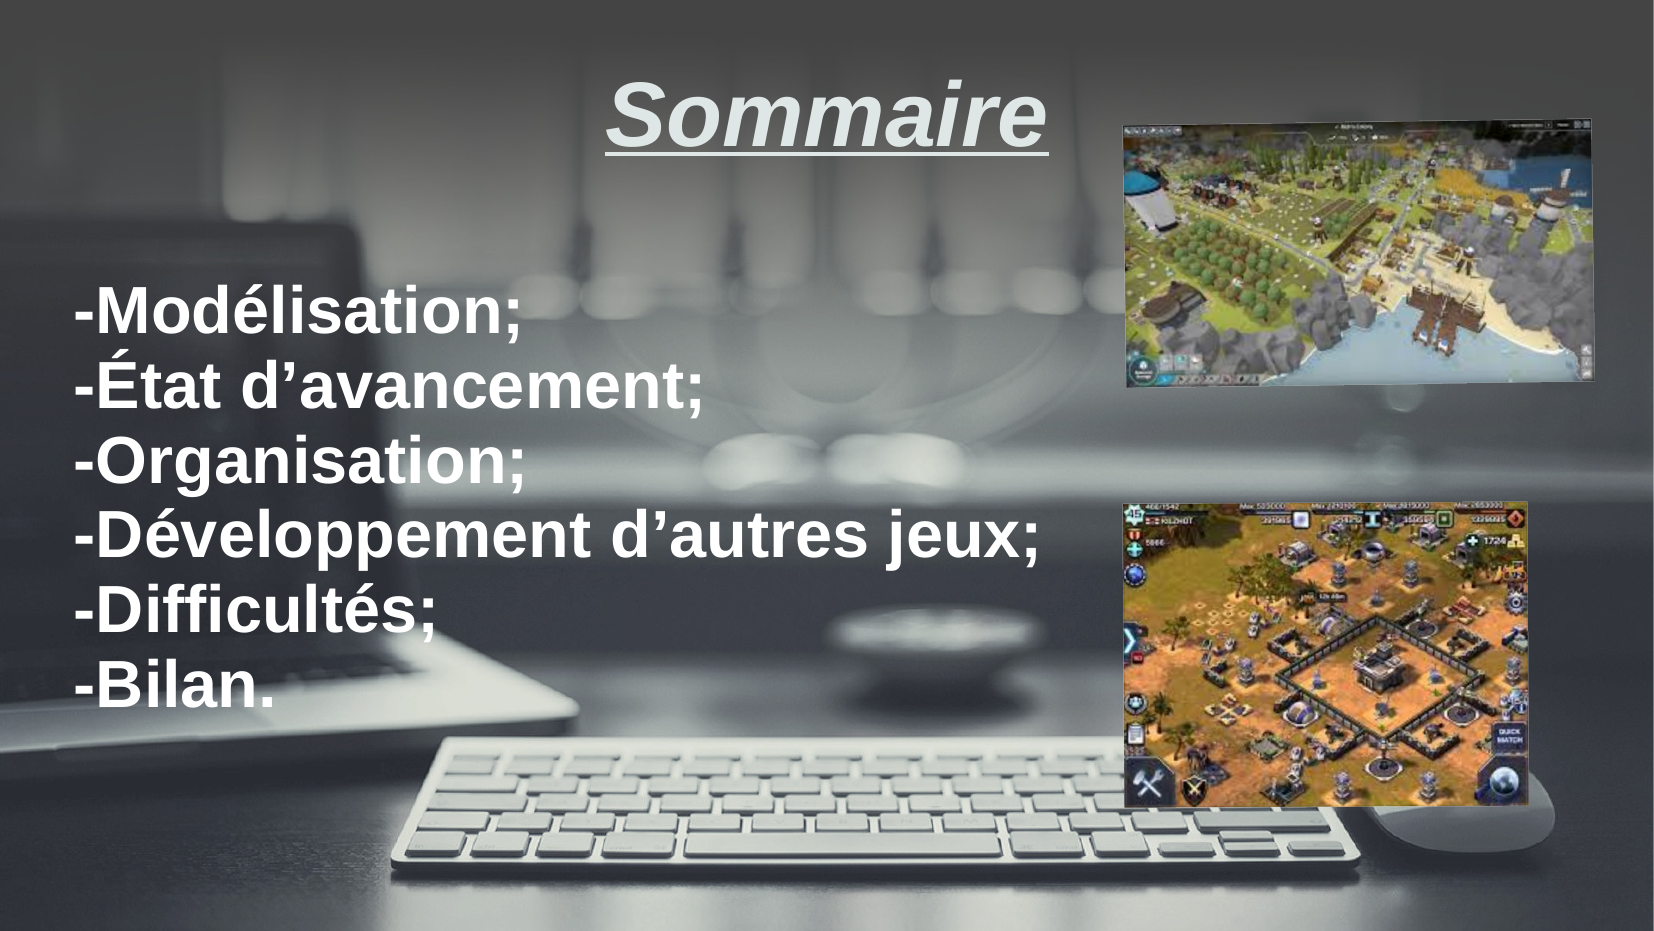

# Sommaire
-Modélisation;
-État d’avancement;
-Organisation;
-Développement d’autres jeux;
-Difficultés;
-Bilan.